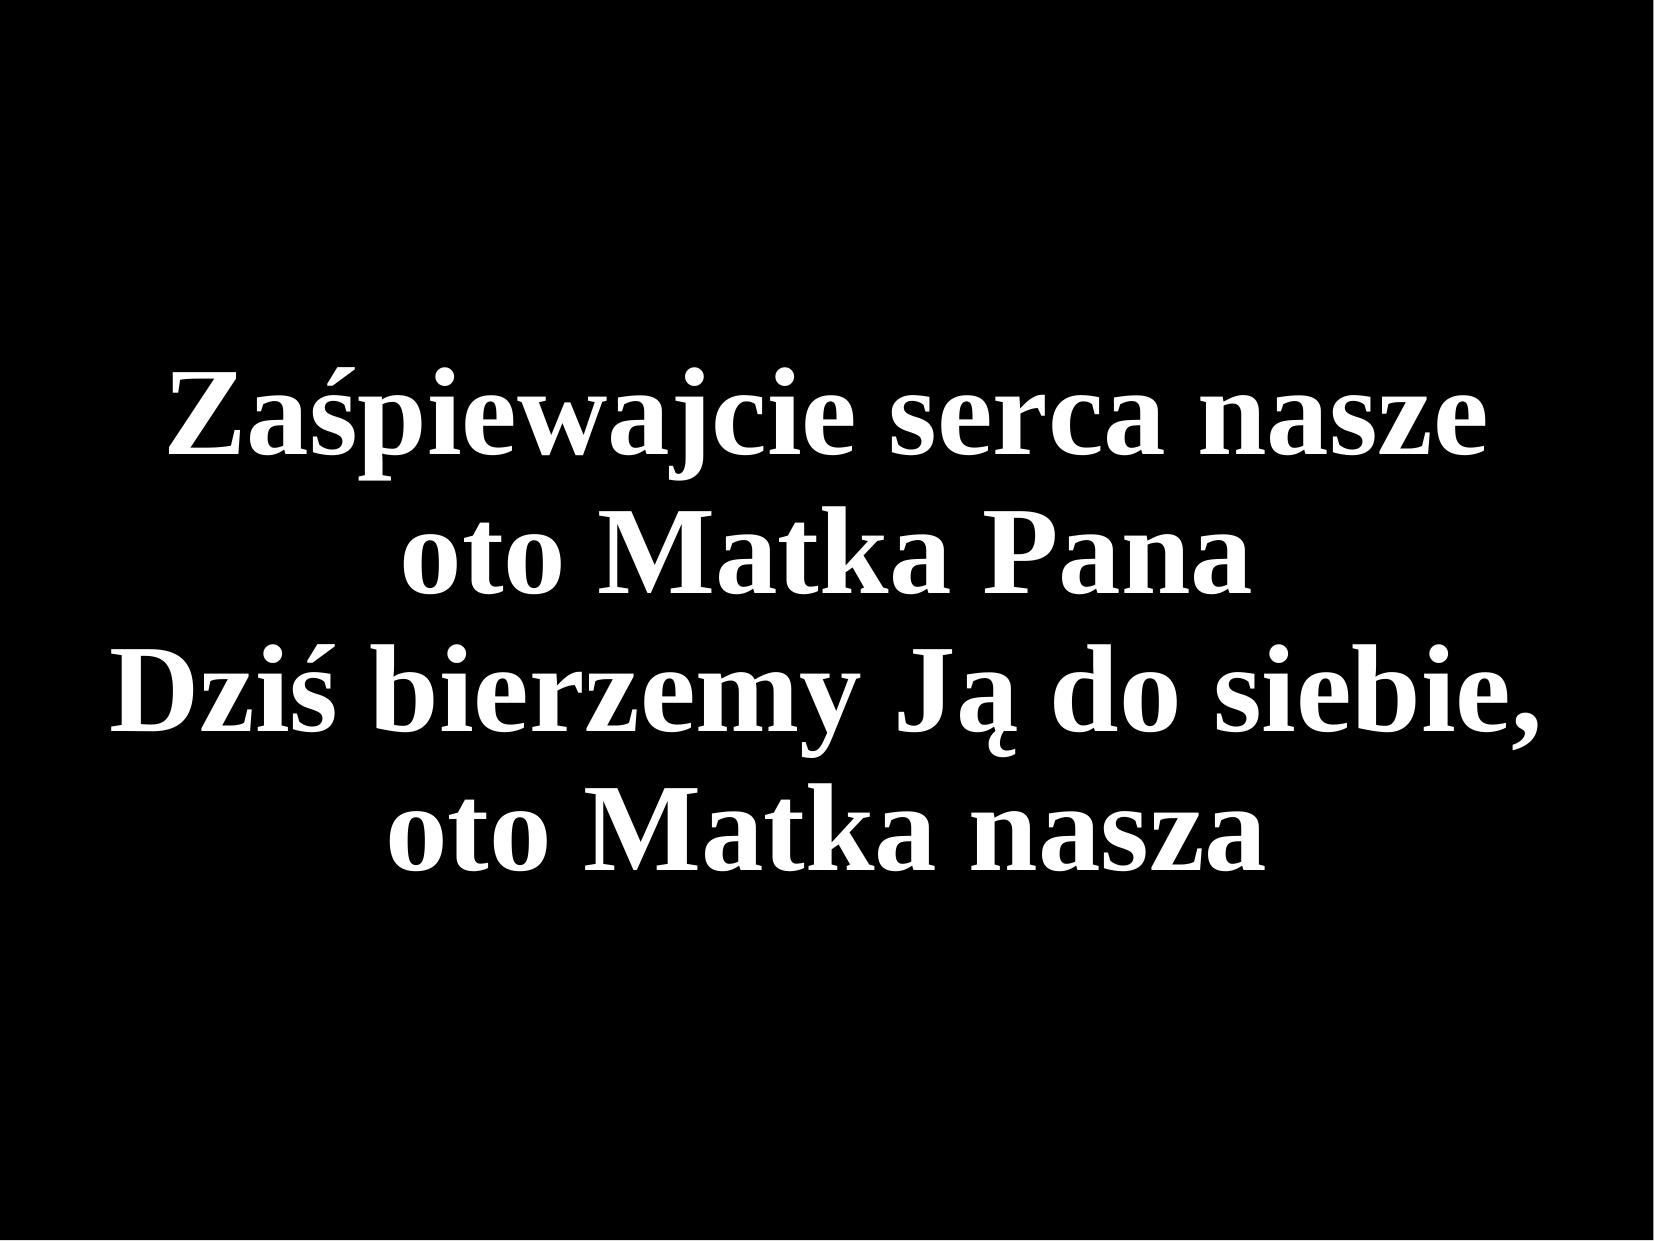

# Zaśpiewajcie serca nasze oto Matka Pana Dziś bierzemy Ją do siebie, oto Matka nasza